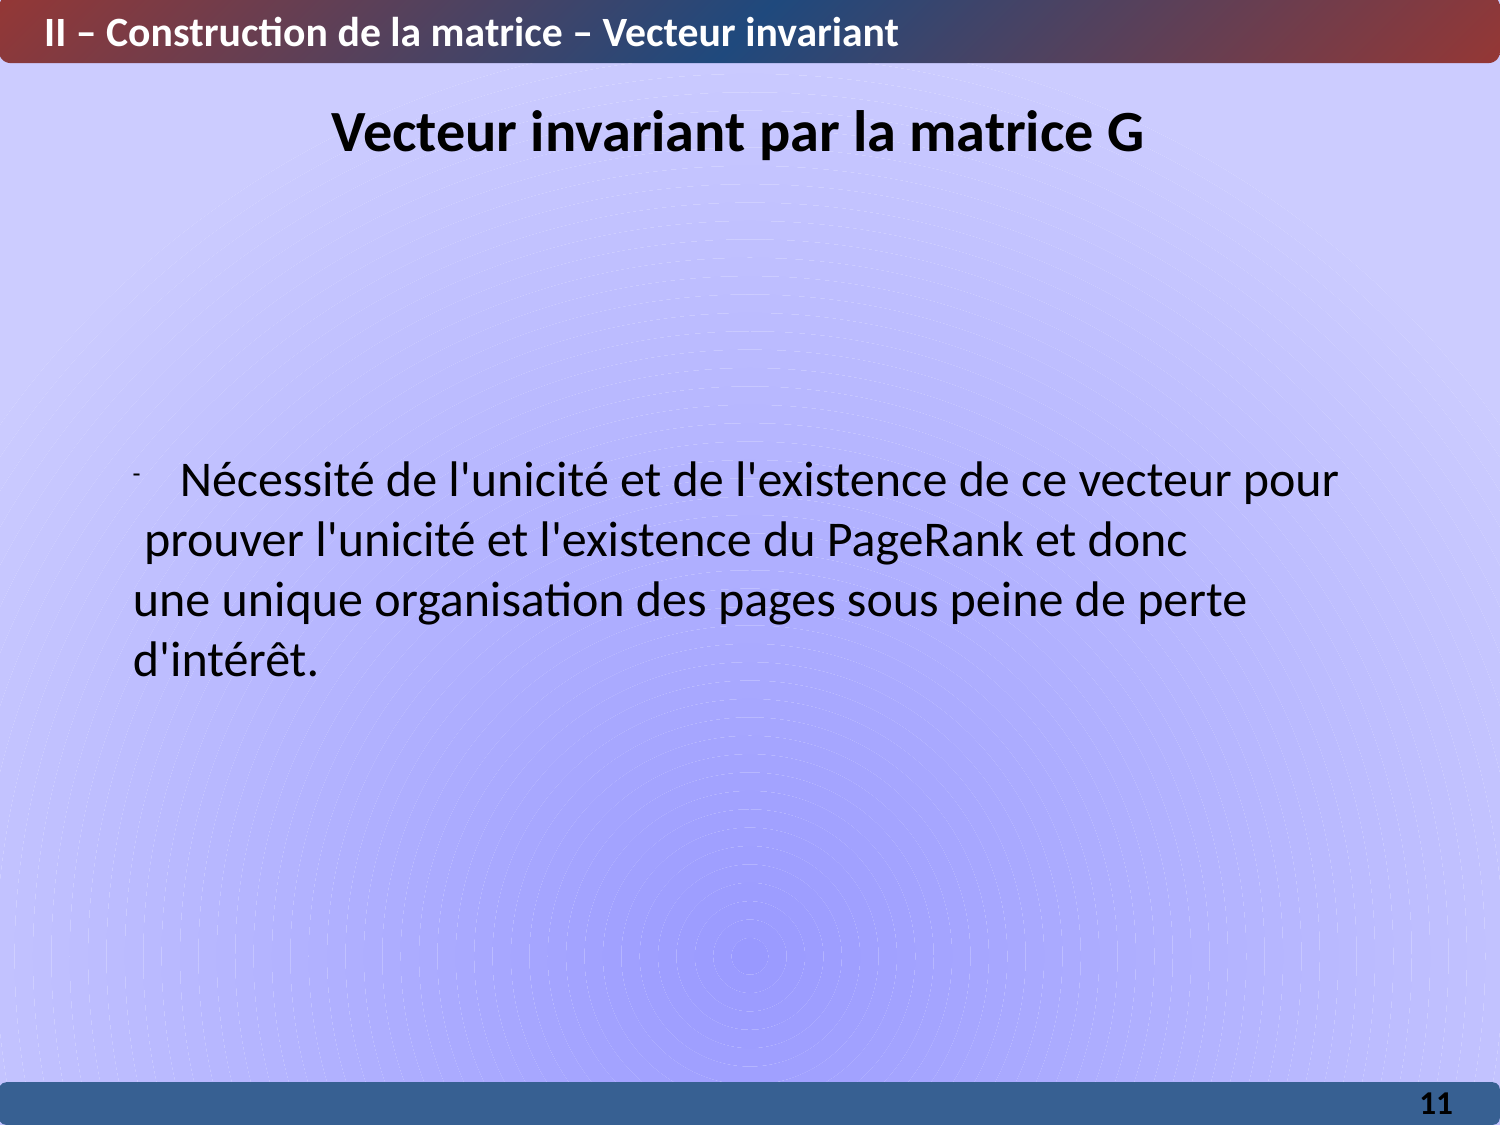

II – Construction de la matrice – Vecteur invariant
Vecteur invariant par la matrice G
Nécessité de l'unicité et de l'existence de ce vecteur pour
 prouver l'unicité et l'existence du PageRank et donc
une unique organisation des pages sous peine de perte
d'intérêt.